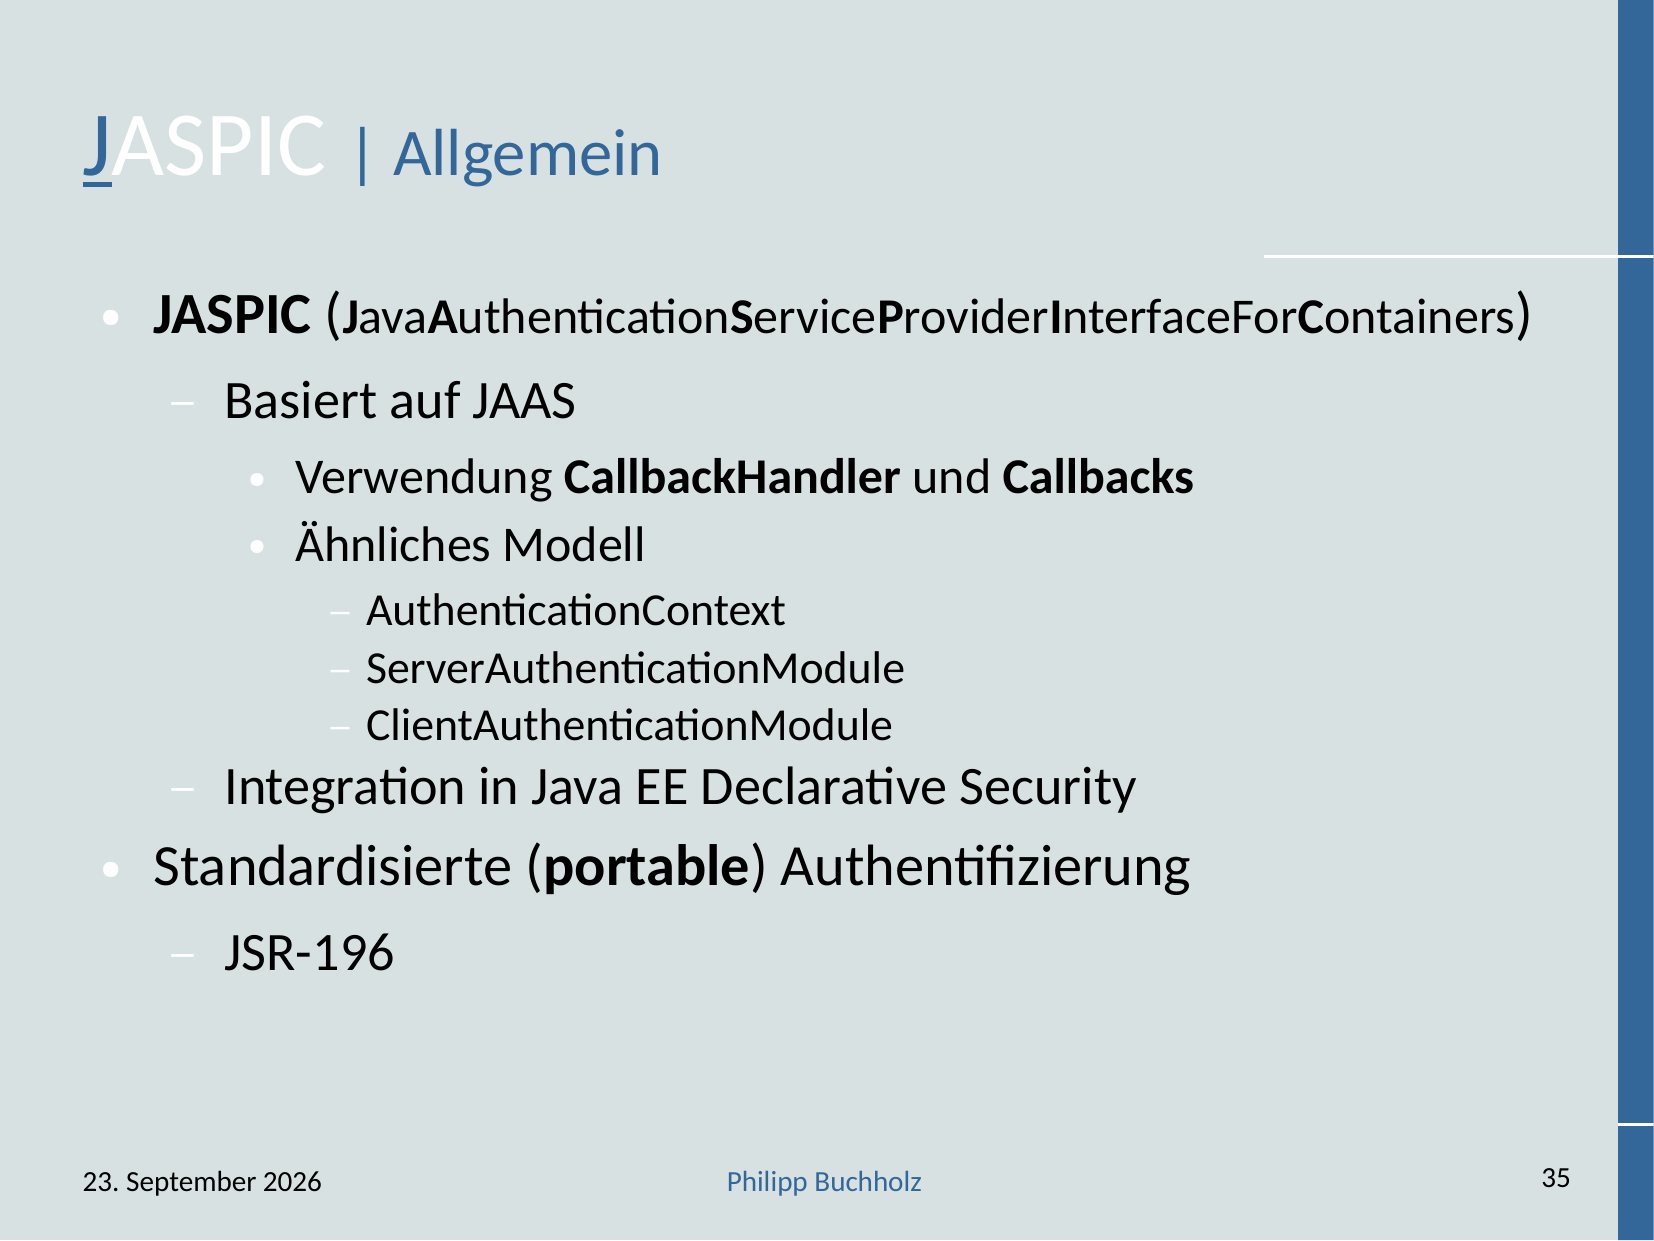

# JASPIC | Allgemein
JASPIC (JavaAuthenticationServiceProviderInterfaceForContainers)
Basiert auf JAAS
Verwendung CallbackHandler und Callbacks
Ähnliches Modell
AuthenticationContext
ServerAuthenticationModule
ClientAuthenticationModule
Integration in Java EE Declarative Security
Standardisierte (portable) Authentifizierung
JSR-196
35